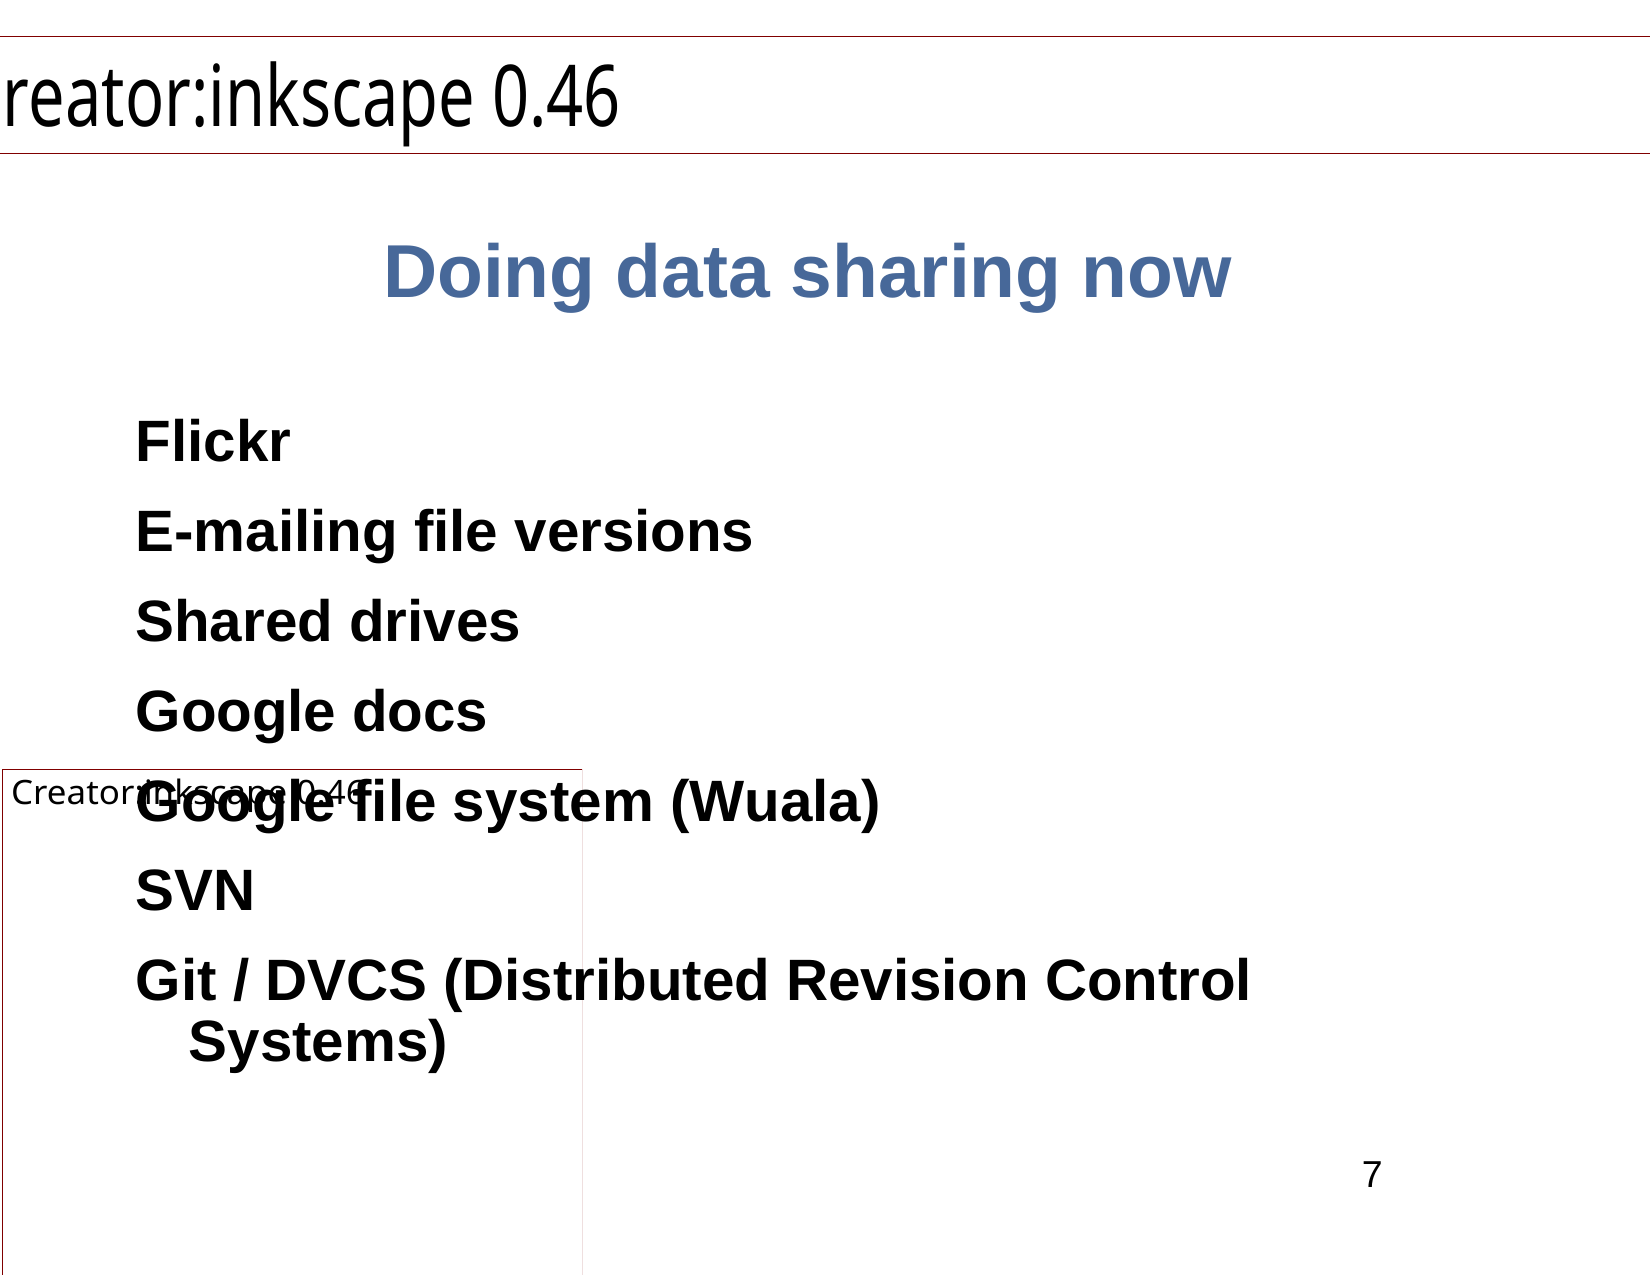

# Doing data sharing now
Flickr
E-mailing file versions
Shared drives
Google docs
Google file system (Wuala)
SVN
Git / DVCS (Distributed Revision Control Systems)